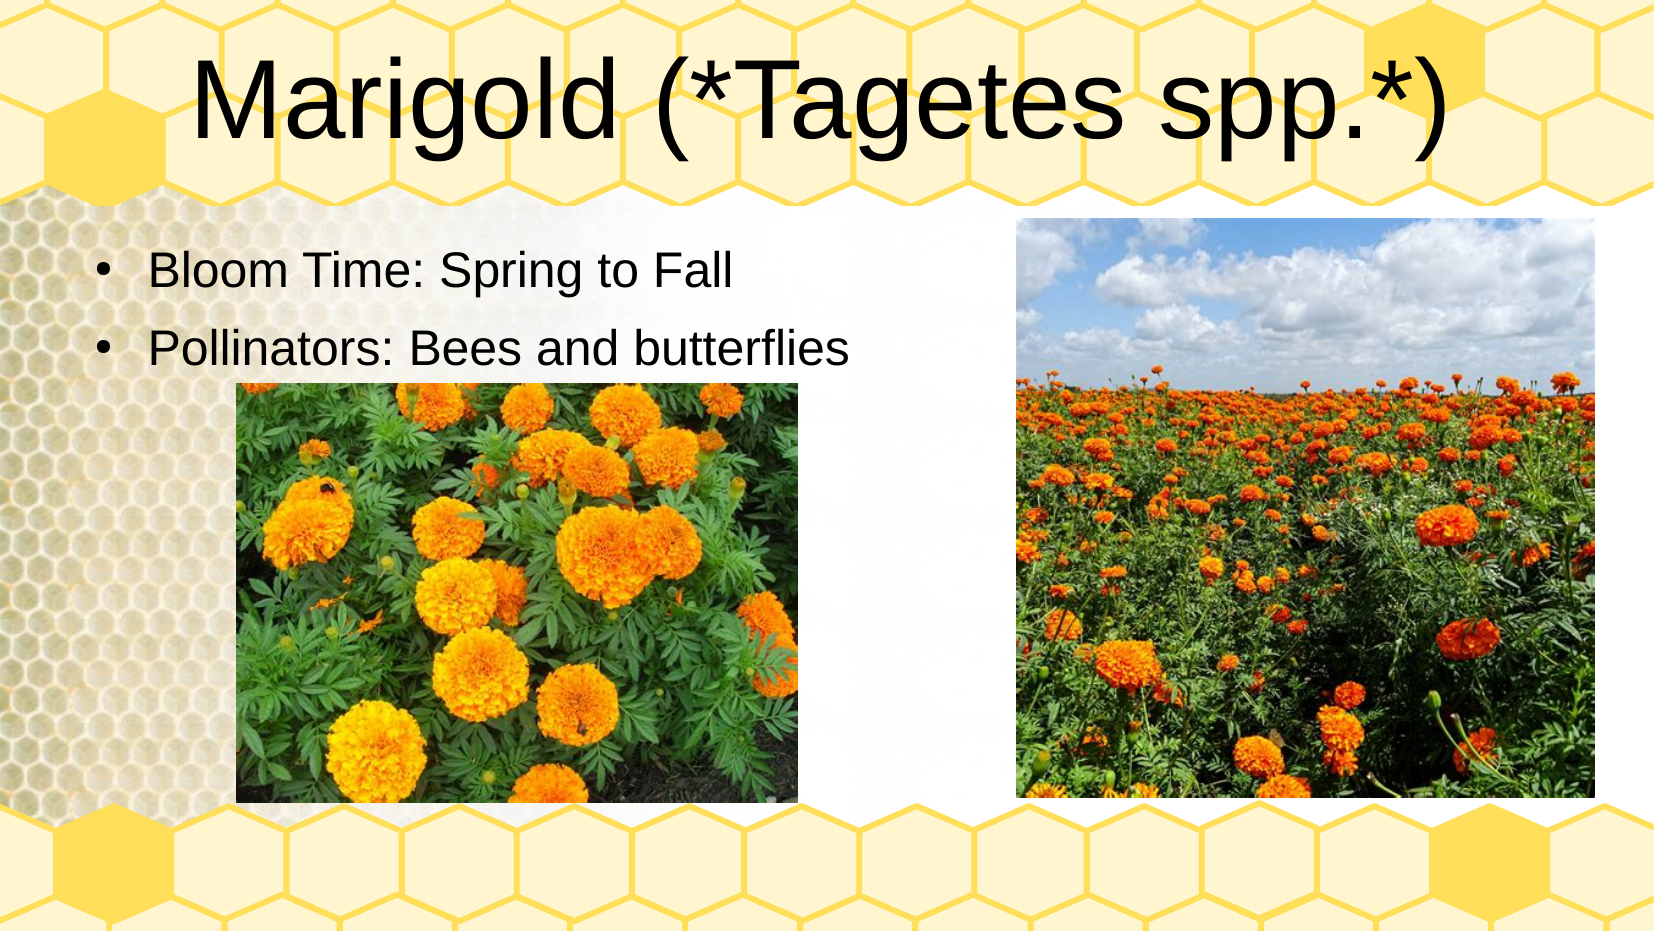

# Marigold (*Tagetes spp.*)
Bloom Time: Spring to Fall
Pollinators: Bees and butterflies